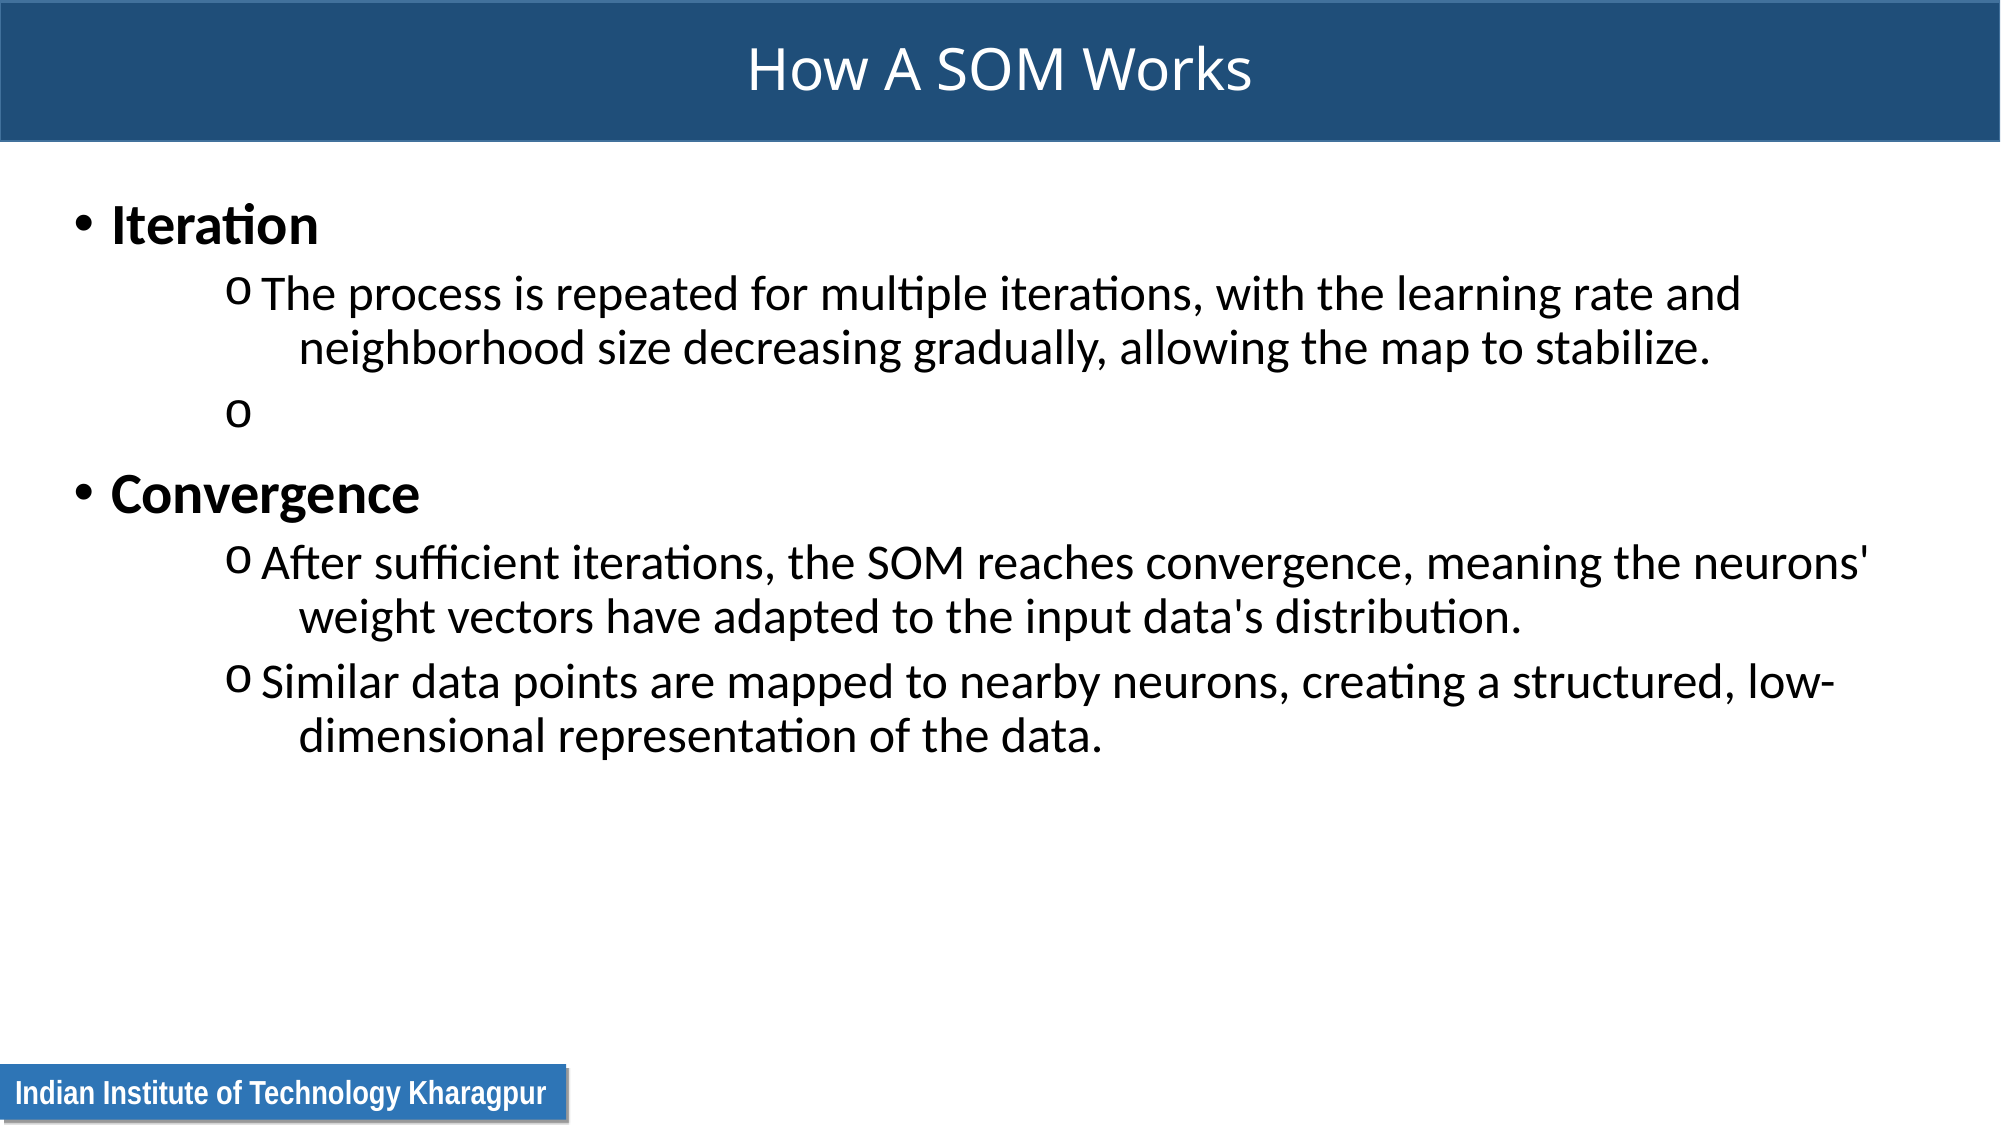

How A SOM Works
# Iteration
The process is repeated for multiple iterations, with the learning rate and neighborhood size decreasing gradually, allowing the map to stabilize.
Convergence
After sufficient iterations, the SOM reaches convergence, meaning the neurons' weight vectors have adapted to the input data's distribution.
Similar data points are mapped to nearby neurons, creating a structured, low-dimensional representation of the data.